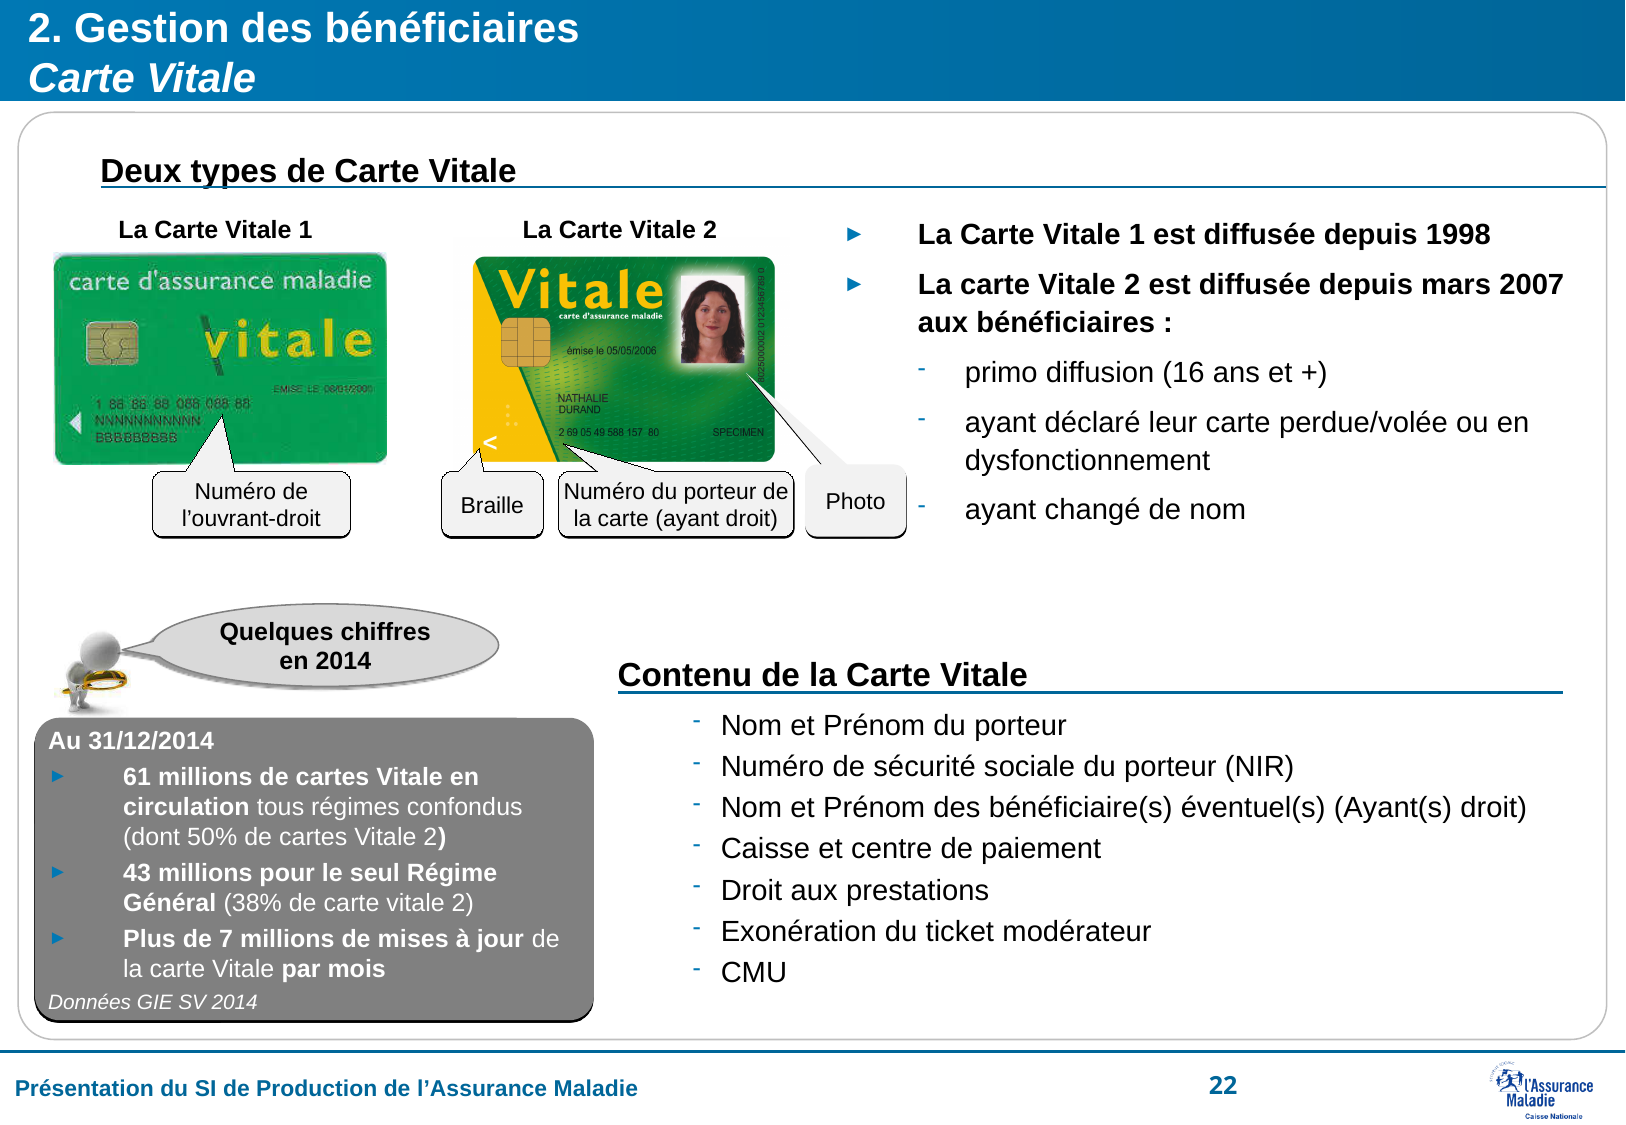

# 2. Gestion des bénéficiaires Carte Vitale
Deux types de Carte Vitale
La Carte Vitale 1
La Carte Vitale 2
La Carte Vitale 1 est diffusée depuis 1998
La carte Vitale 2 est diffusée depuis mars 2007 aux bénéficiaires :
primo diffusion (16 ans et +)
ayant déclaré leur carte perdue/volée ou en dysfonctionnement
ayant changé de nom
Photo
Braille
Numéro de l’ouvrant-droit
Numéro du porteur de la carte (ayant droit)
Quelques chiffres en 2014
Contenu de la Carte Vitale
Nom et Prénom du porteur
Numéro de sécurité sociale du porteur (NIR)
Nom et Prénom des bénéficiaire(s) éventuel(s) (Ayant(s) droit)
Caisse et centre de paiement
Droit aux prestations
Exonération du ticket modérateur
CMU
Au 31/12/2014
61 millions de cartes Vitale en circulation tous régimes confondus (dont 50% de cartes Vitale 2)
43 millions pour le seul Régime Général (38% de carte vitale 2)
Plus de 7 millions de mises à jour de la carte Vitale par mois
Données GIE SV 2014